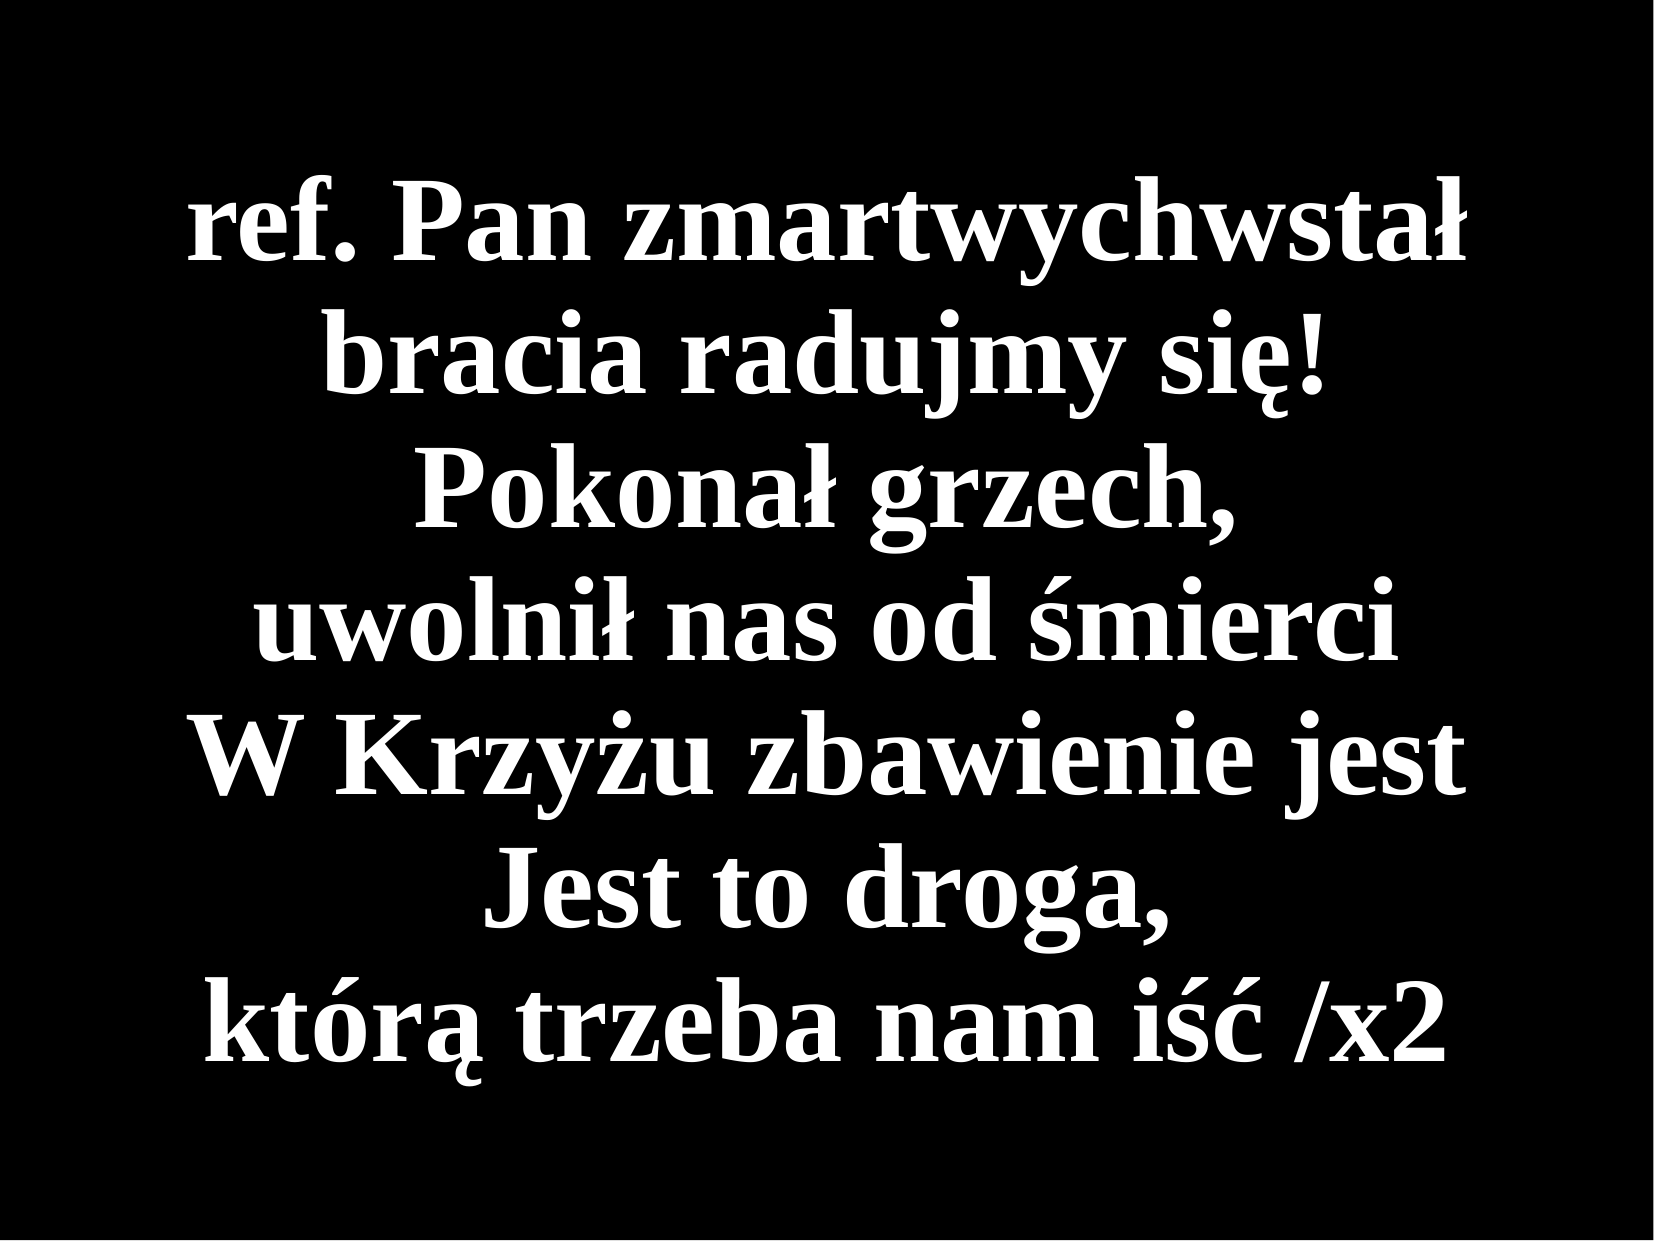

# ref. Pan zmartwychwstał bracia radujmy się! Pokonał grzech, uwolnił nas od śmierci W Krzyżu zbawienie jest Jest to droga, którą trzeba nam iść /x2